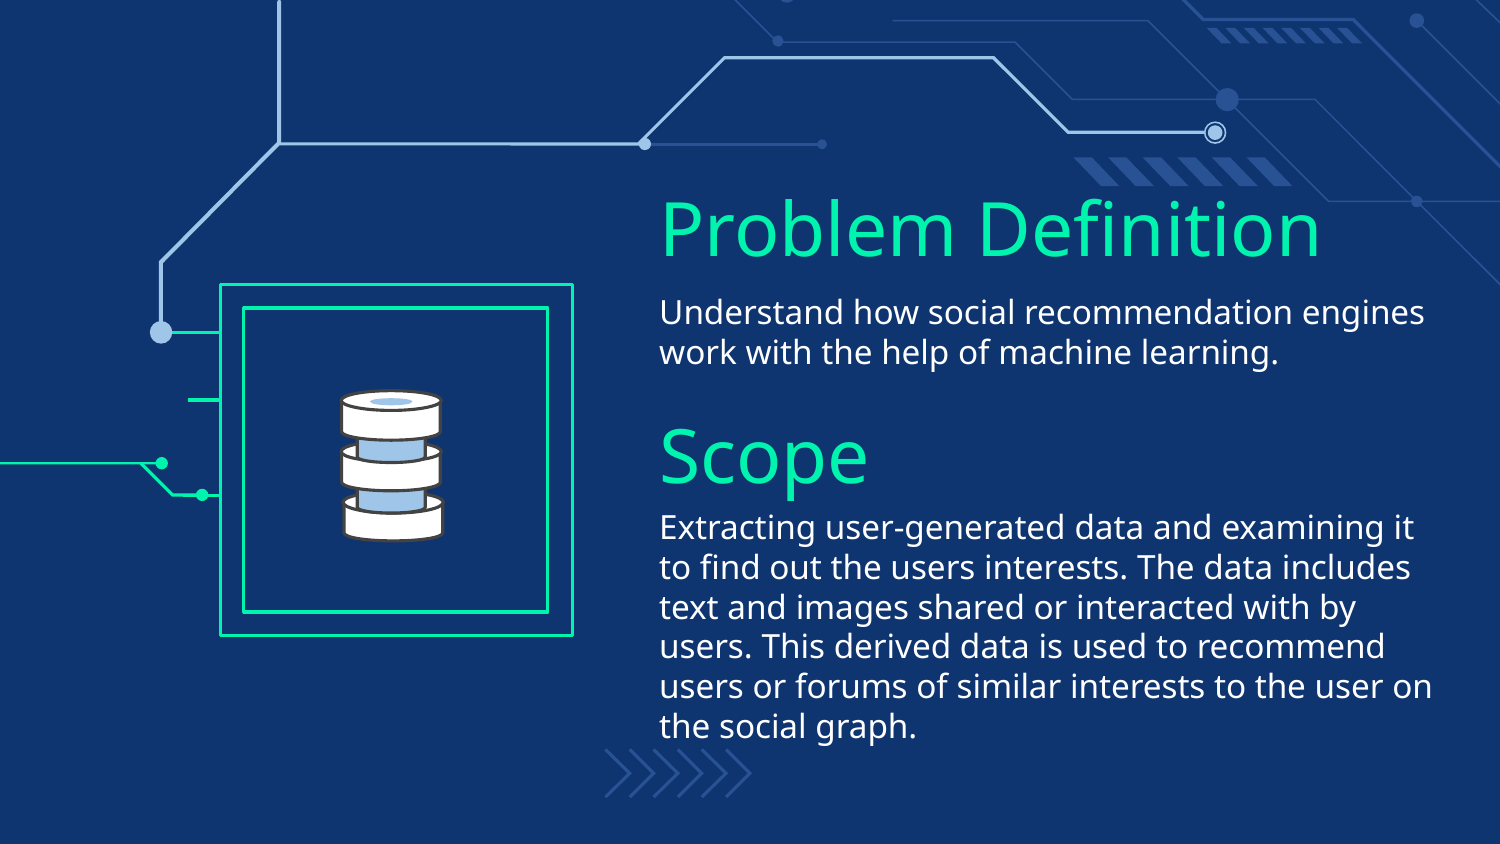

# Problem Definition
Understand how social recommendation engines work with the help of machine learning.
Scope
Extracting user-generated data and examining it to find out the users interests. The data includes text and images shared or interacted with by users. This derived data is used to recommend users or forums of similar interests to the user on the social graph.